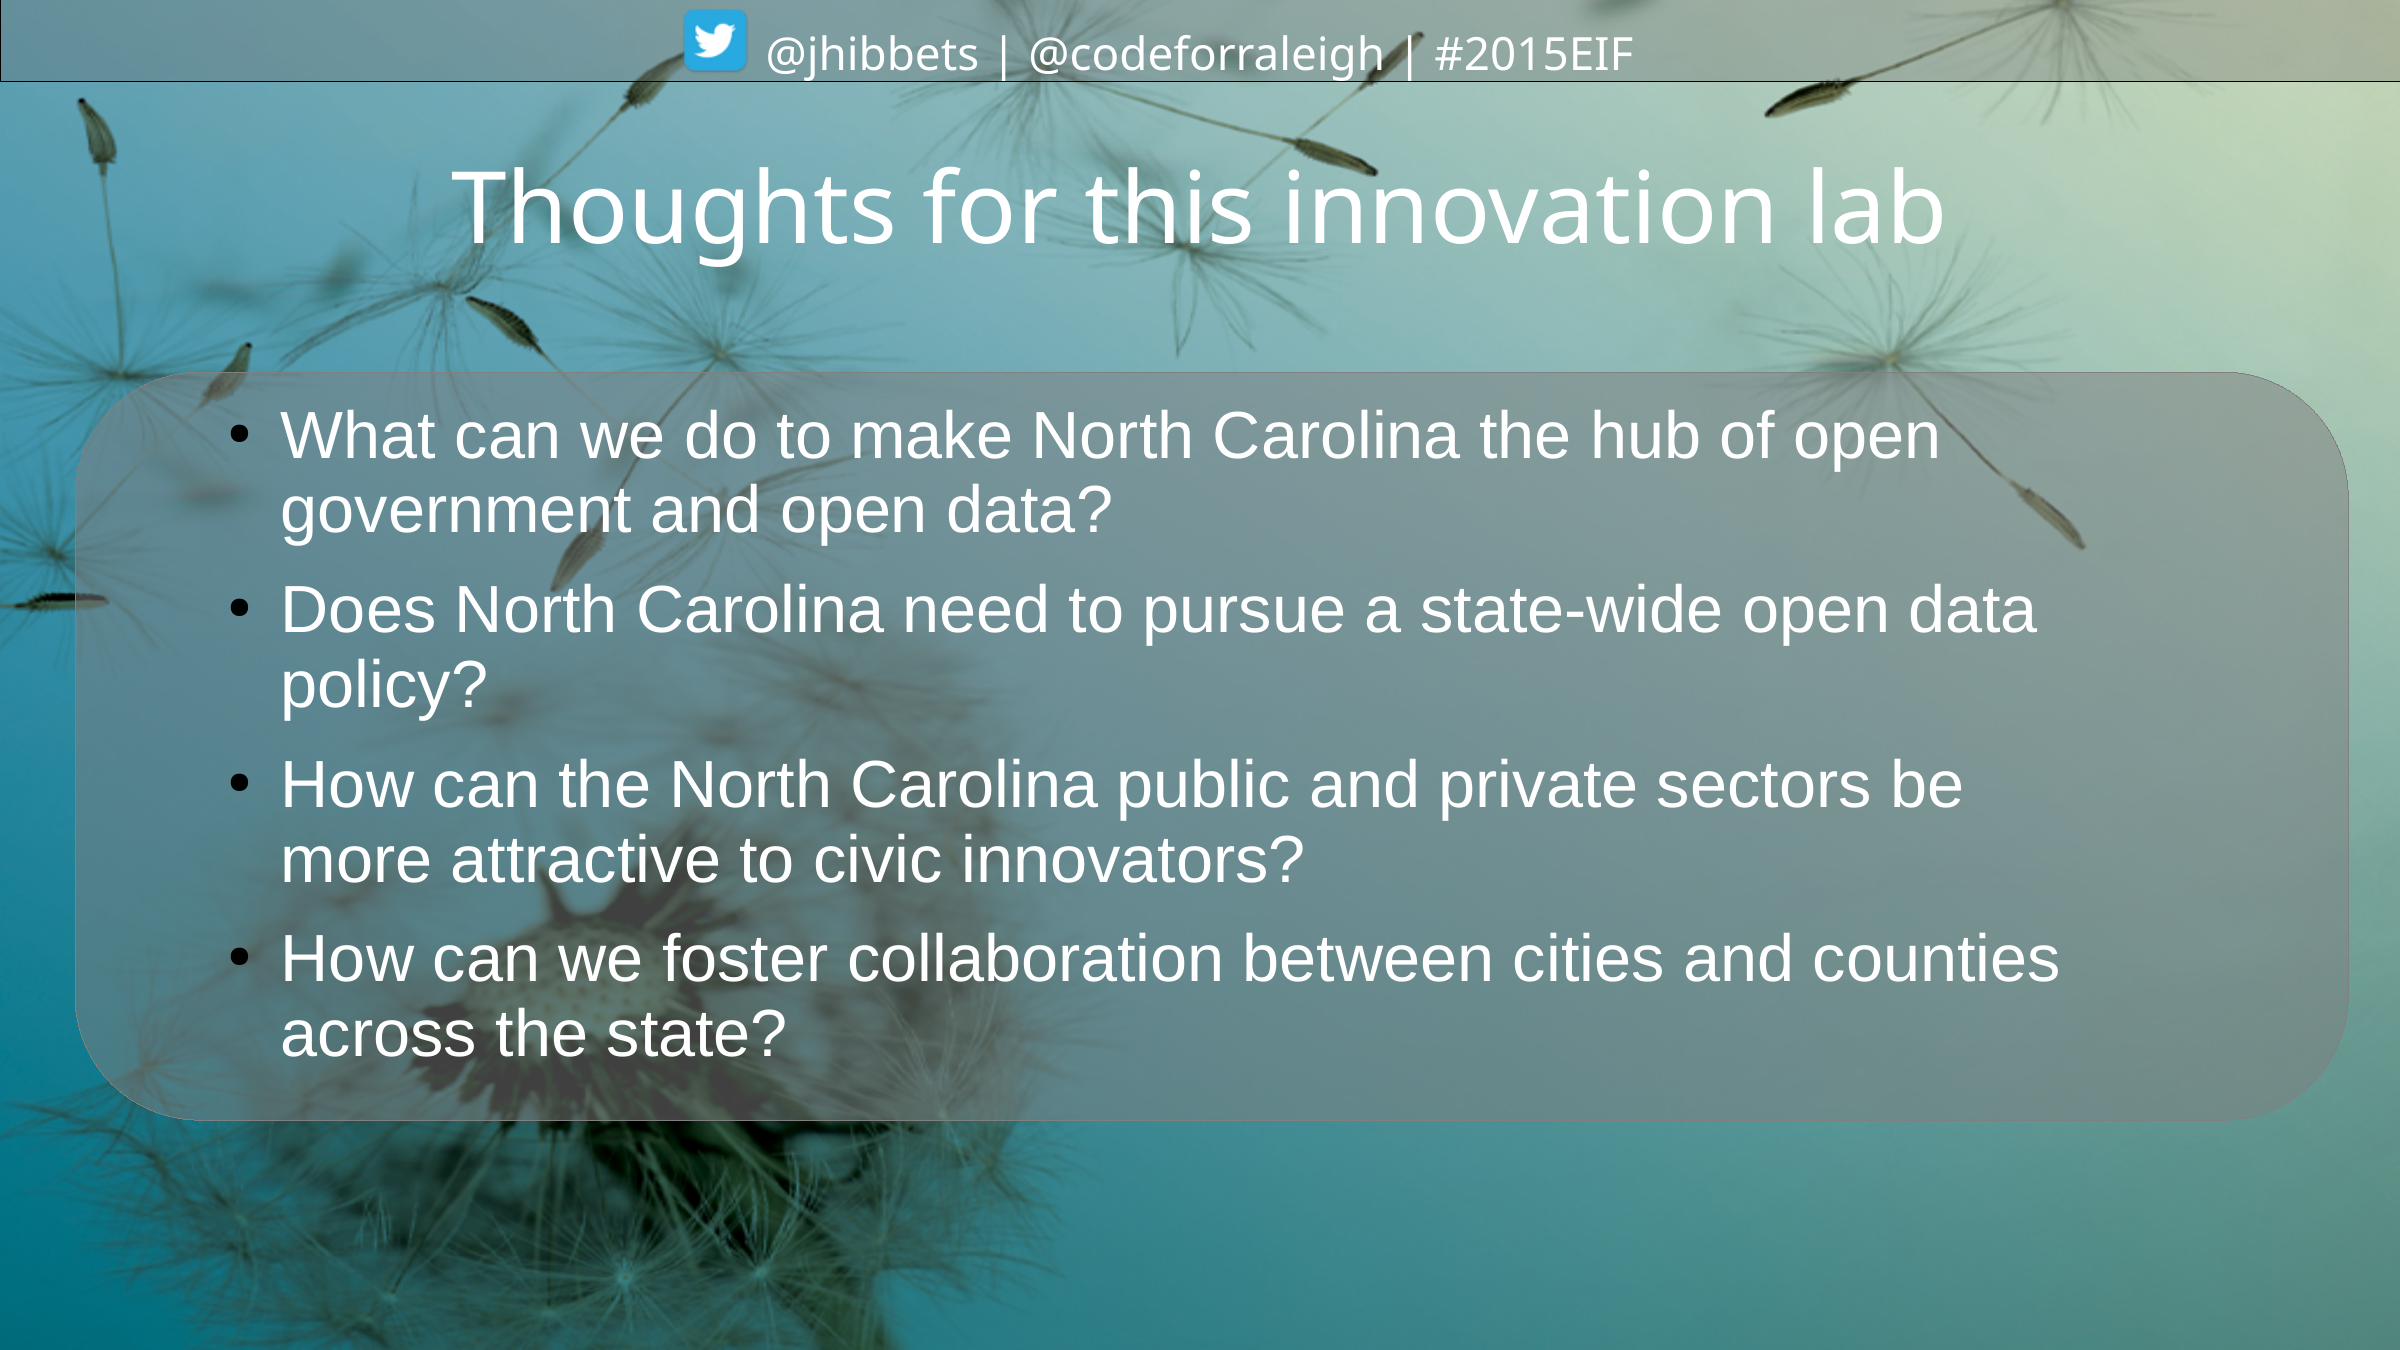

# Thoughts for this innovation lab
What can we do to make North Carolina the hub of open government and open data?
Does North Carolina need to pursue a state-wide open data policy?
How can the North Carolina public and private sectors be more attractive to civic innovators?
How can we foster collaboration between cities and counties across the state?